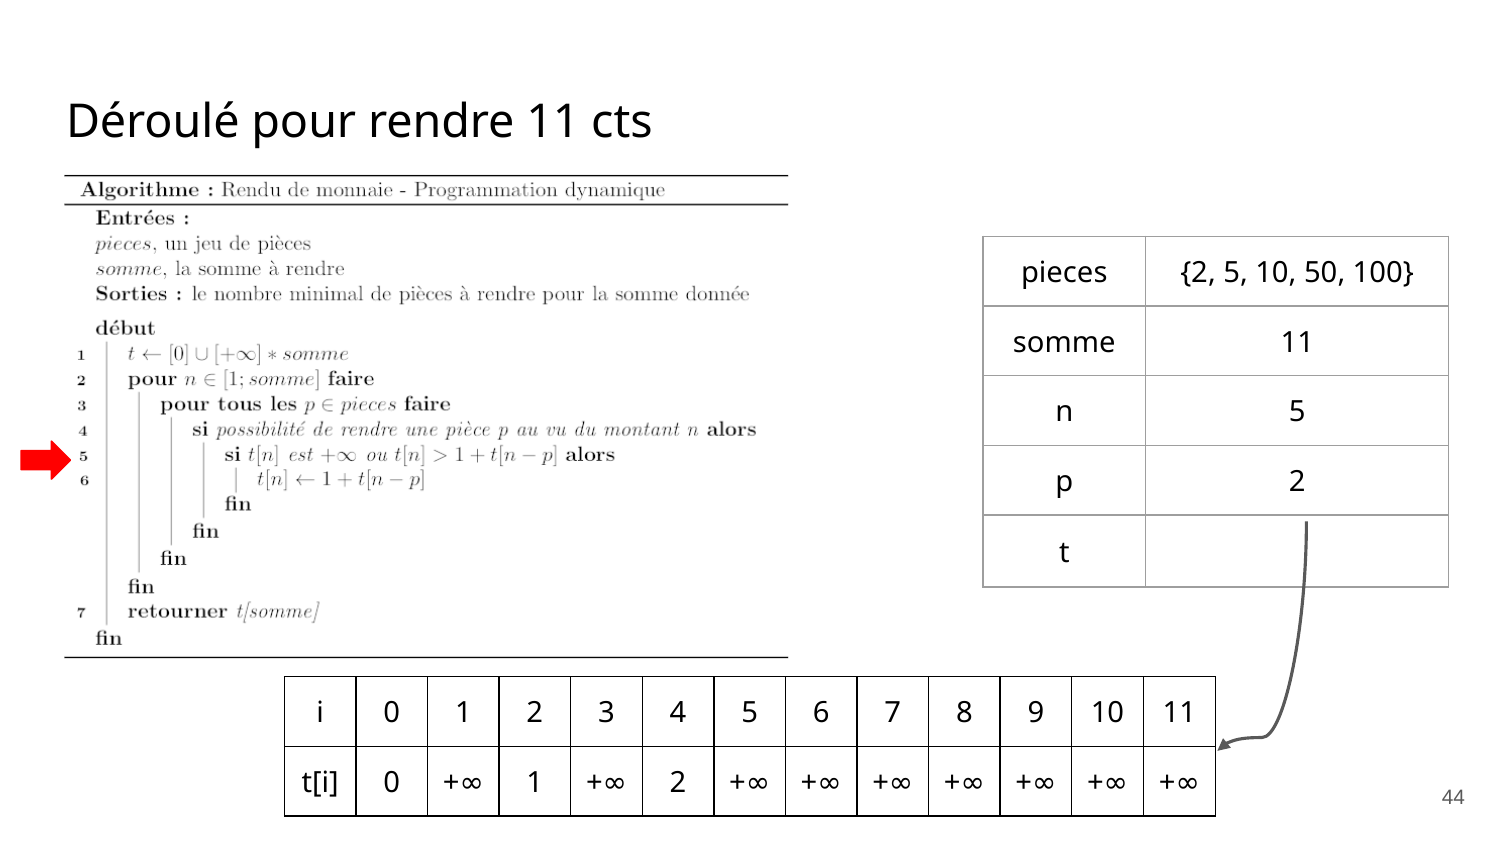

# Déroulé pour rendre 11 cts
| pieces | {2, 5, 10, 50, 100} |
| --- | --- |
| somme | 11 |
| n | 5 |
| p | 2 |
| t | |
| i | 0 | 1 | 2 | 3 | 4 | 5 | 6 | 7 | 8 | 9 | 10 | 11 |
| --- | --- | --- | --- | --- | --- | --- | --- | --- | --- | --- | --- | --- |
| t[i] | 0 | +∞ | 1 | +∞ | 2 | +∞ | +∞ | +∞ | +∞ | +∞ | +∞ | +∞ |